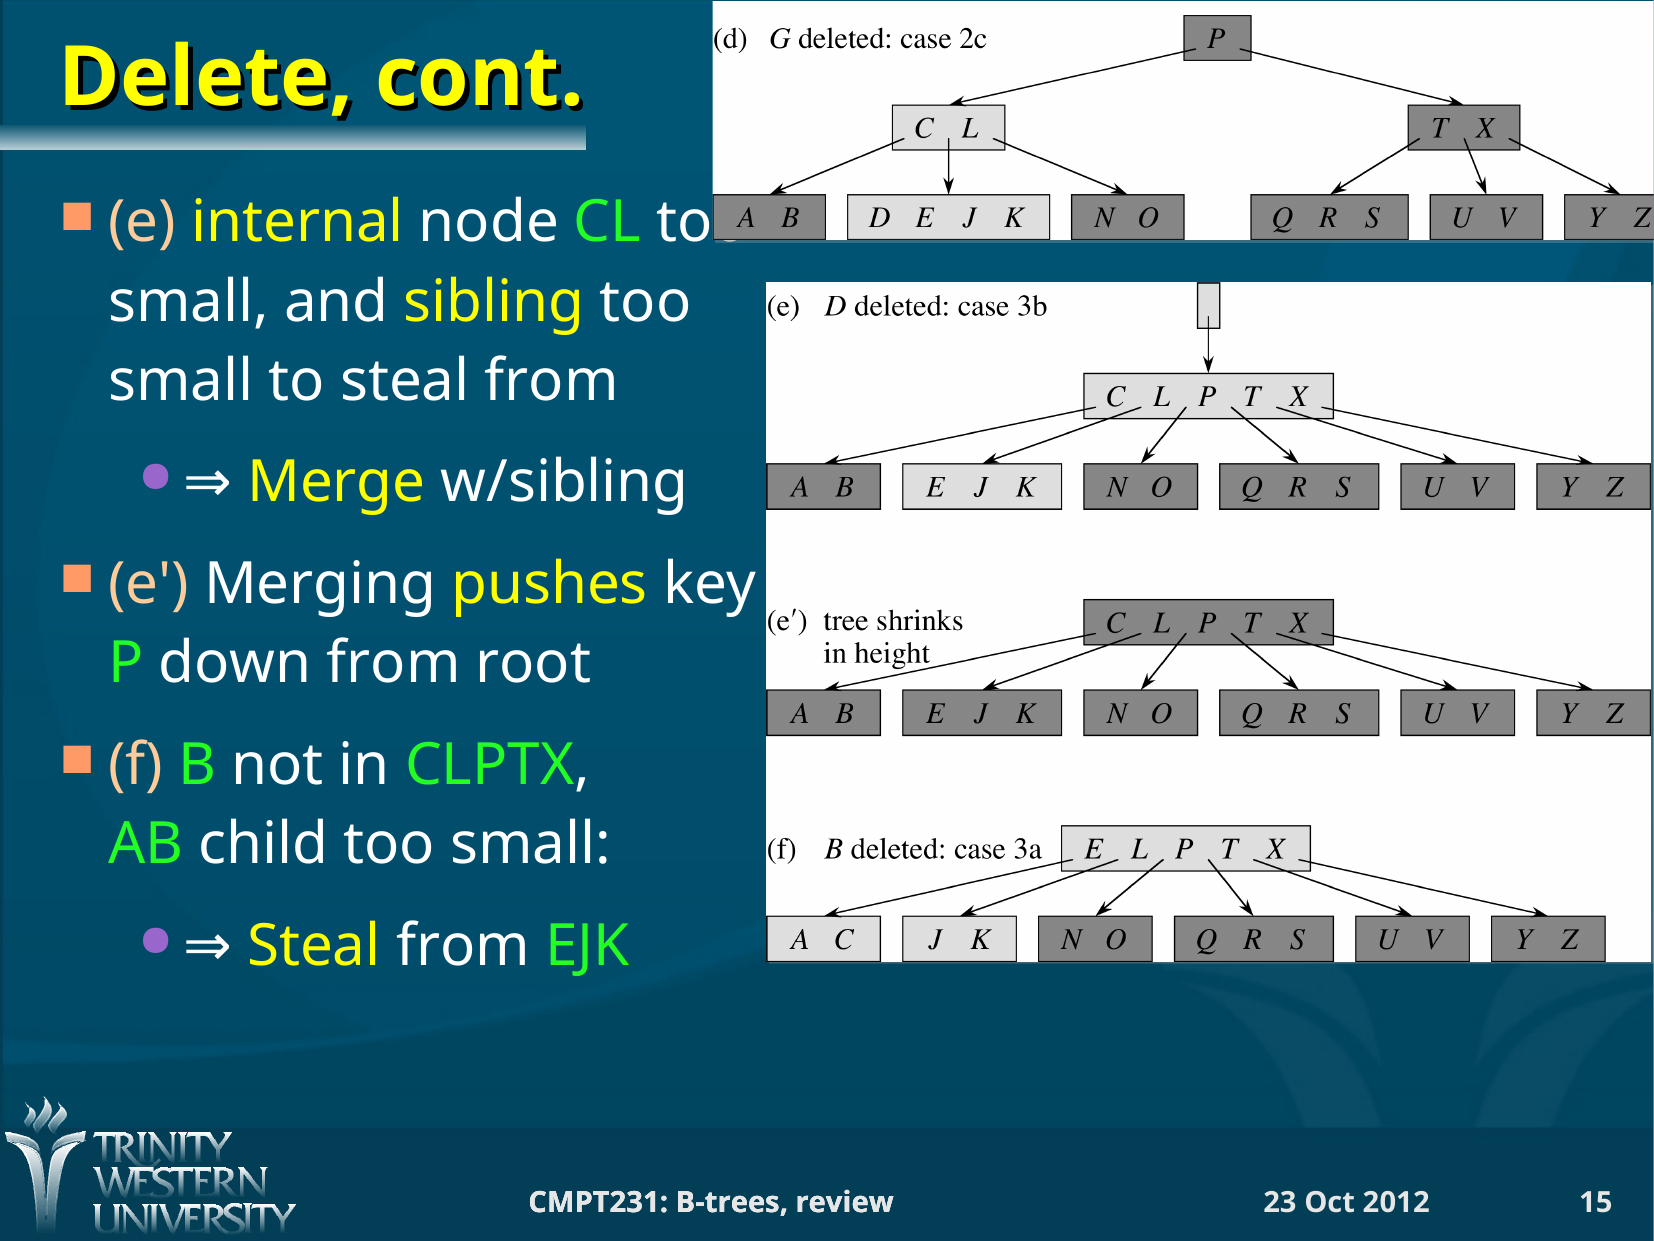

# Delete, cont.
(e) internal node CL too small, and sibling too small to steal from
⇒ Merge w/sibling
(e') Merging pushes key P down from root
(f) B not in CLPTX,
AB child too small:
⇒ Steal from EJK
CMPT231: B-trees, review
23 Oct 2012
15